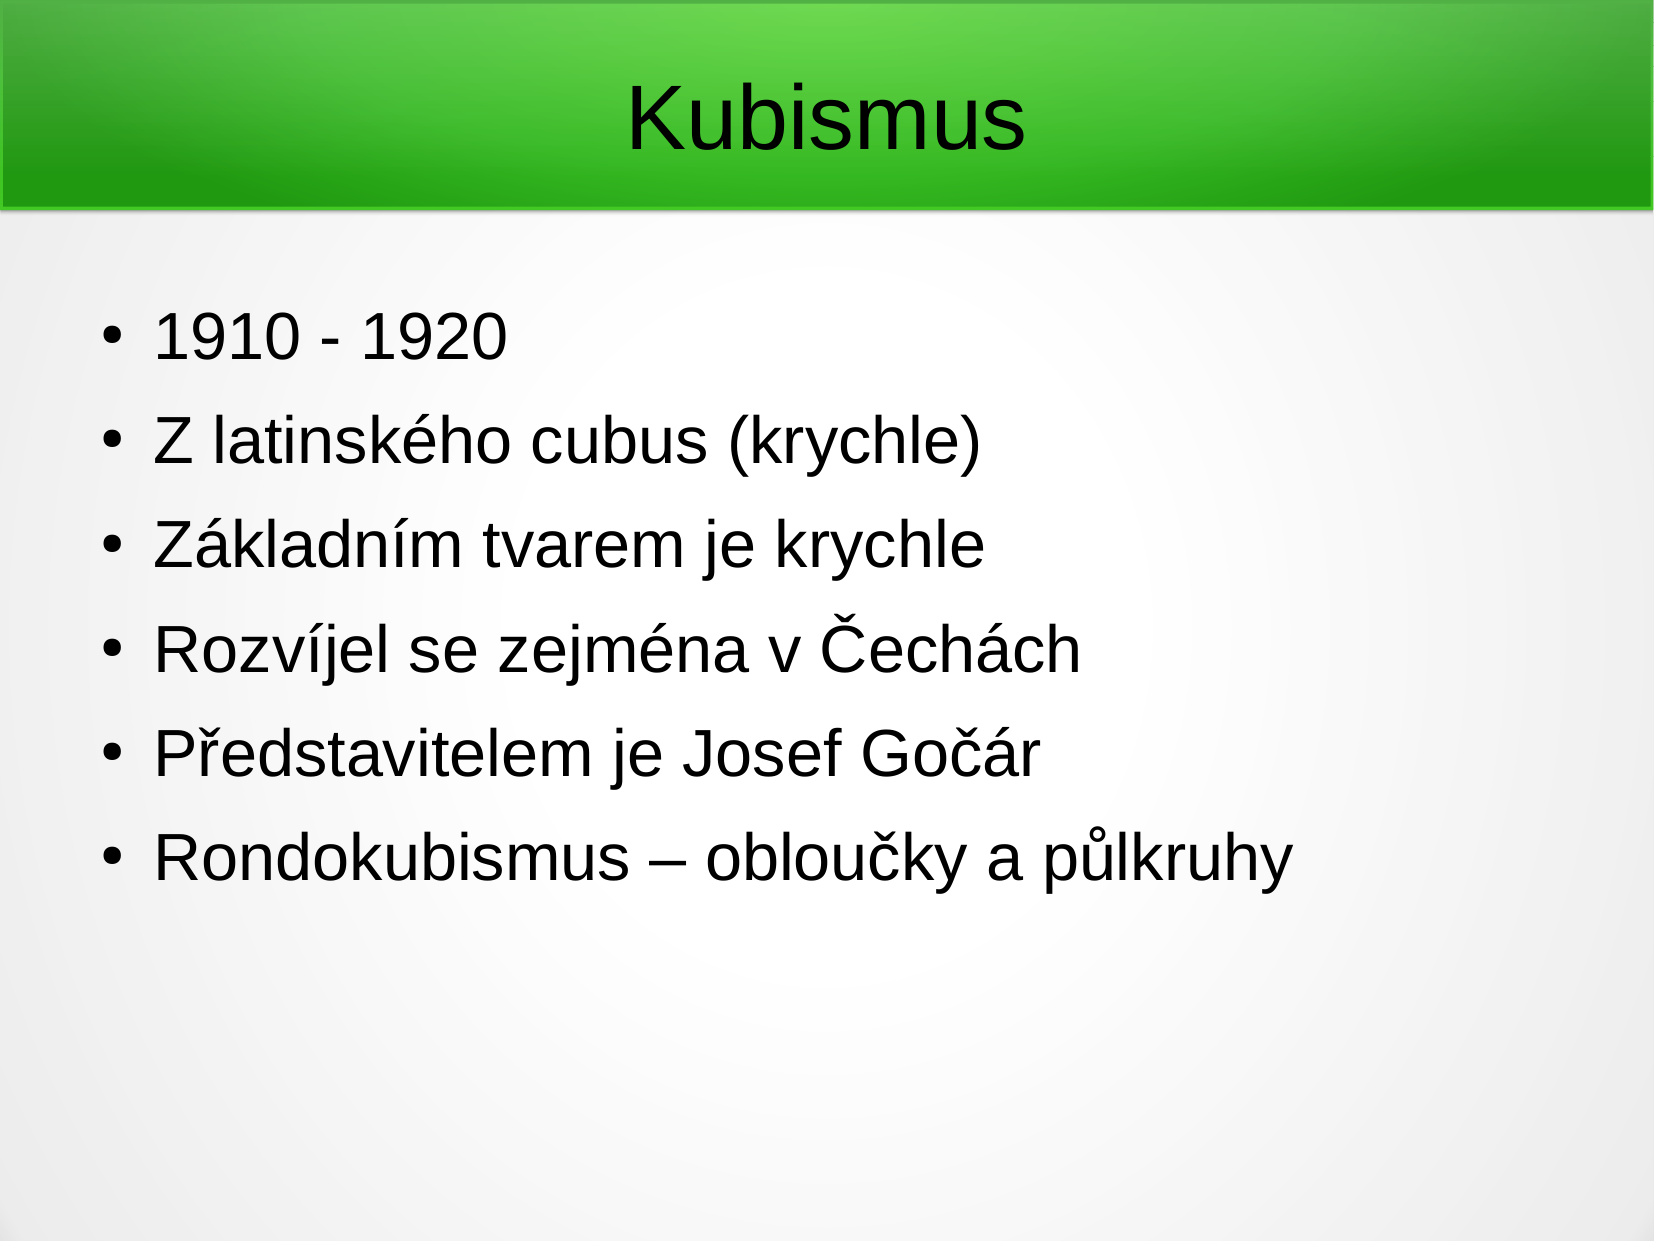

# Kubismus
1910 - 1920
Z latinského cubus (krychle)
Základním tvarem je krychle
Rozvíjel se zejména v Čechách
Představitelem je Josef Gočár
Rondokubismus – obloučky a půlkruhy